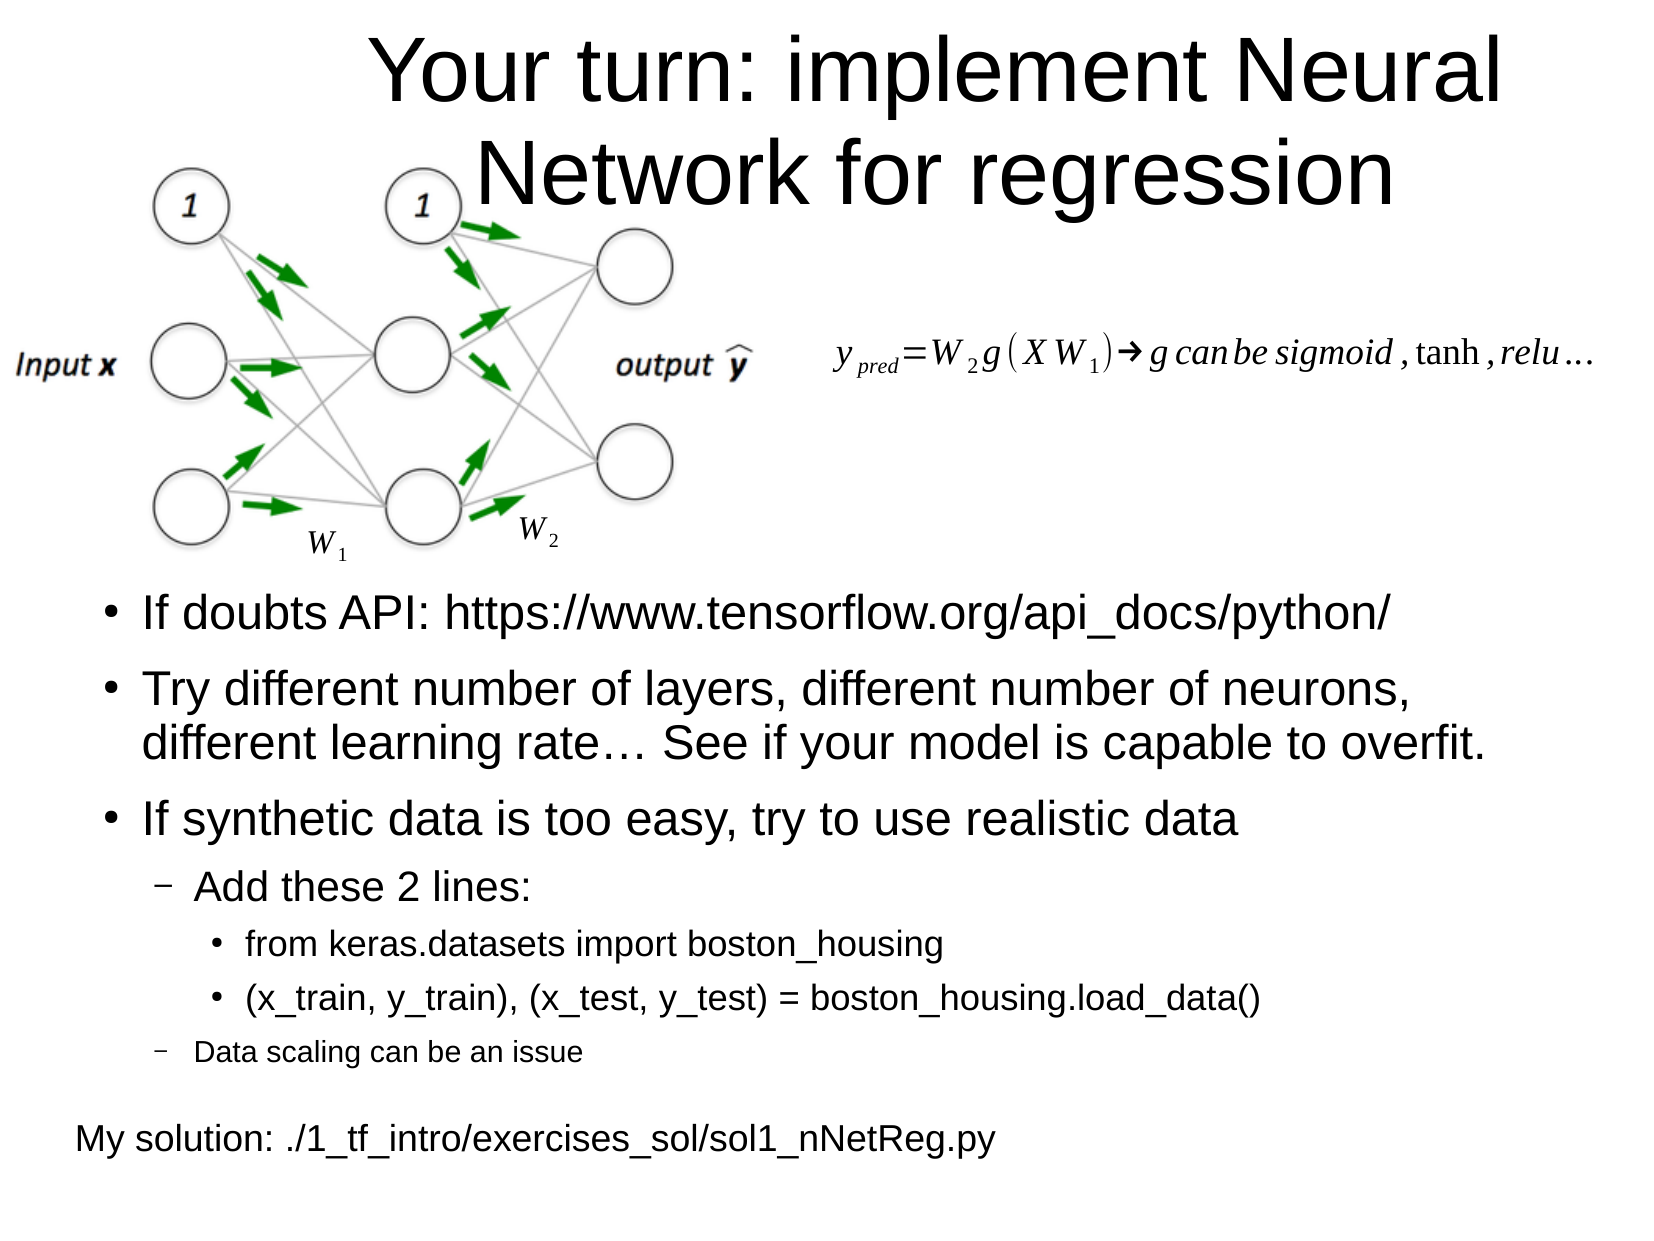

# Your turn: implement Neural Network for regression
If doubts API: https://www.tensorflow.org/api_docs/python/
Try different number of layers, different number of neurons, different learning rate… See if your model is capable to overfit.
If synthetic data is too easy, try to use realistic data
Add these 2 lines:
from keras.datasets import boston_housing
(x_train, y_train), (x_test, y_test) = boston_housing.load_data()
Data scaling can be an issue
My solution: ./1_tf_intro/exercises_sol/sol1_nNetReg.py